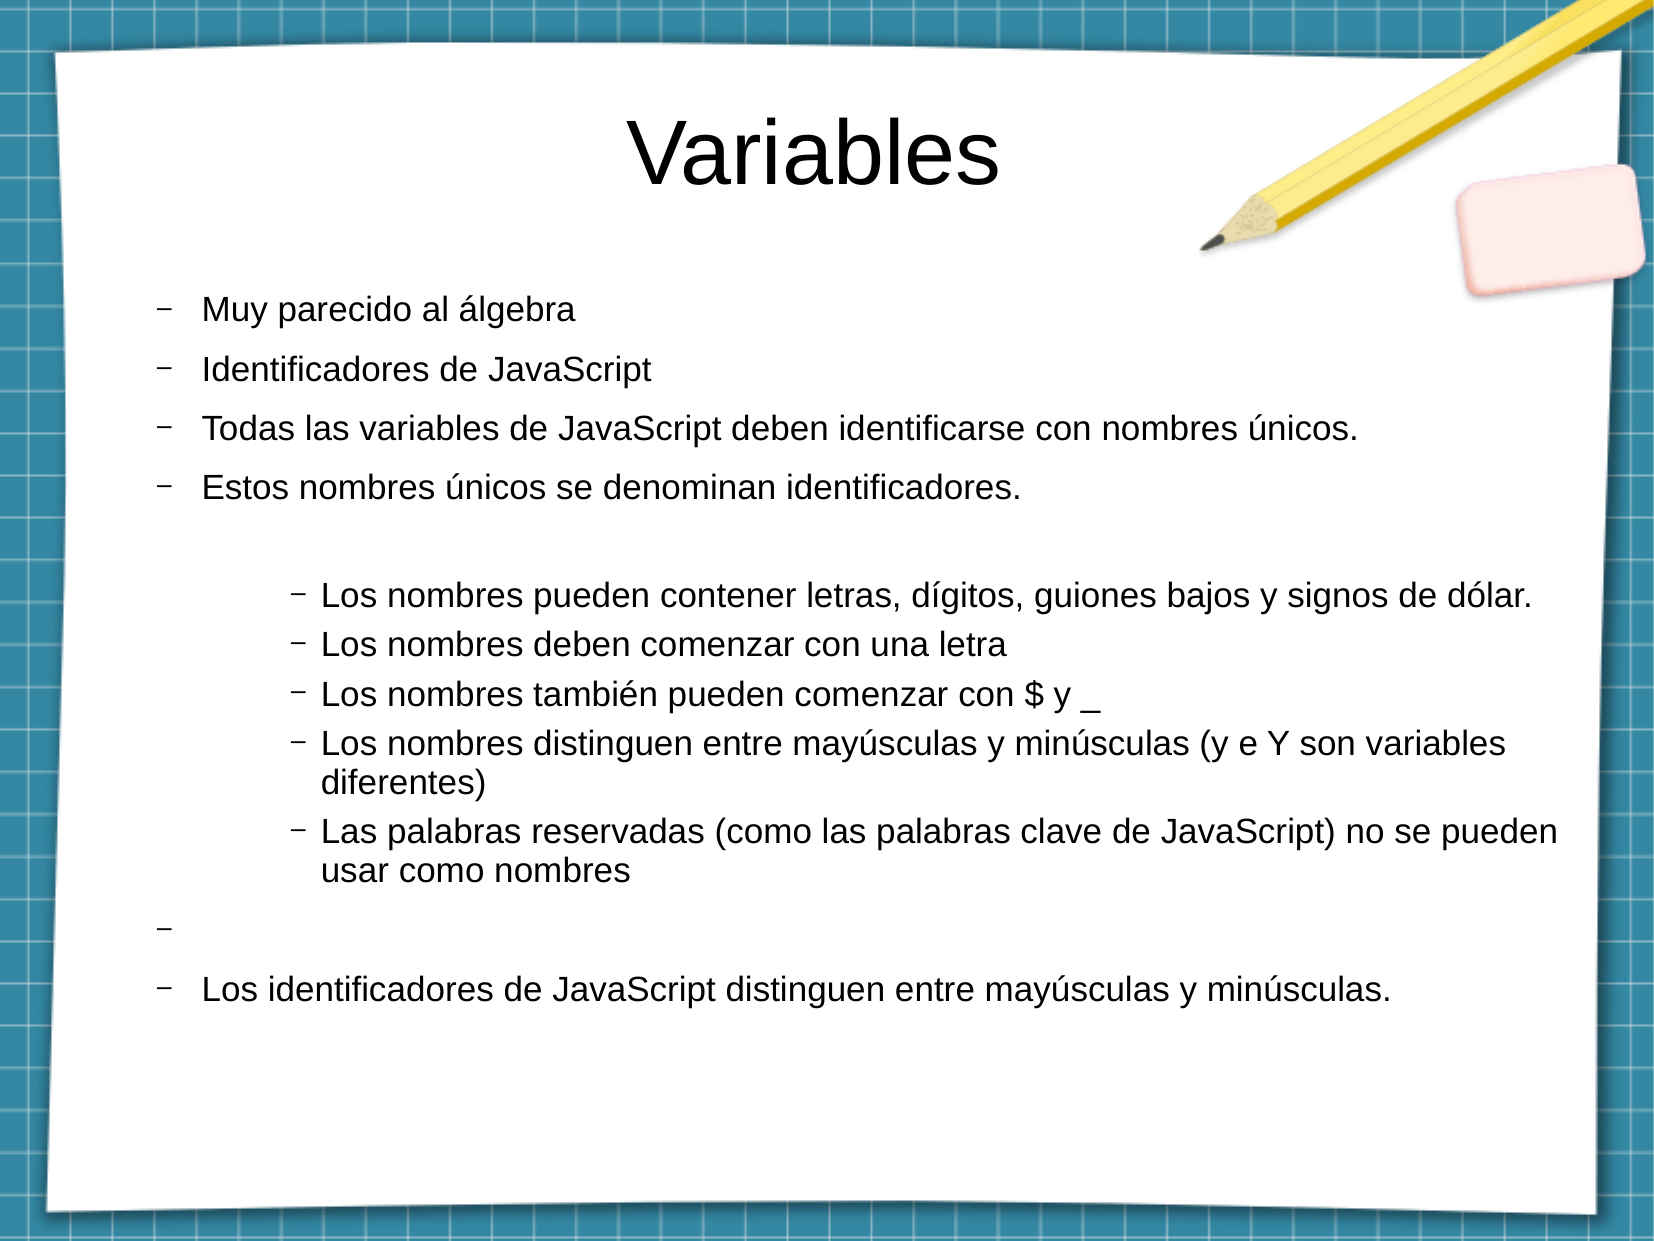

# Variables
Muy parecido al álgebra
Identificadores de JavaScript
Todas las variables de JavaScript deben identificarse con nombres únicos.
Estos nombres únicos se denominan identificadores.
Los nombres pueden contener letras, dígitos, guiones bajos y signos de dólar.
Los nombres deben comenzar con una letra
Los nombres también pueden comenzar con $ y _
Los nombres distinguen entre mayúsculas y minúsculas (y e Y son variables diferentes)
Las palabras reservadas (como las palabras clave de JavaScript) no se pueden usar como nombres
Los identificadores de JavaScript distinguen entre mayúsculas y minúsculas.